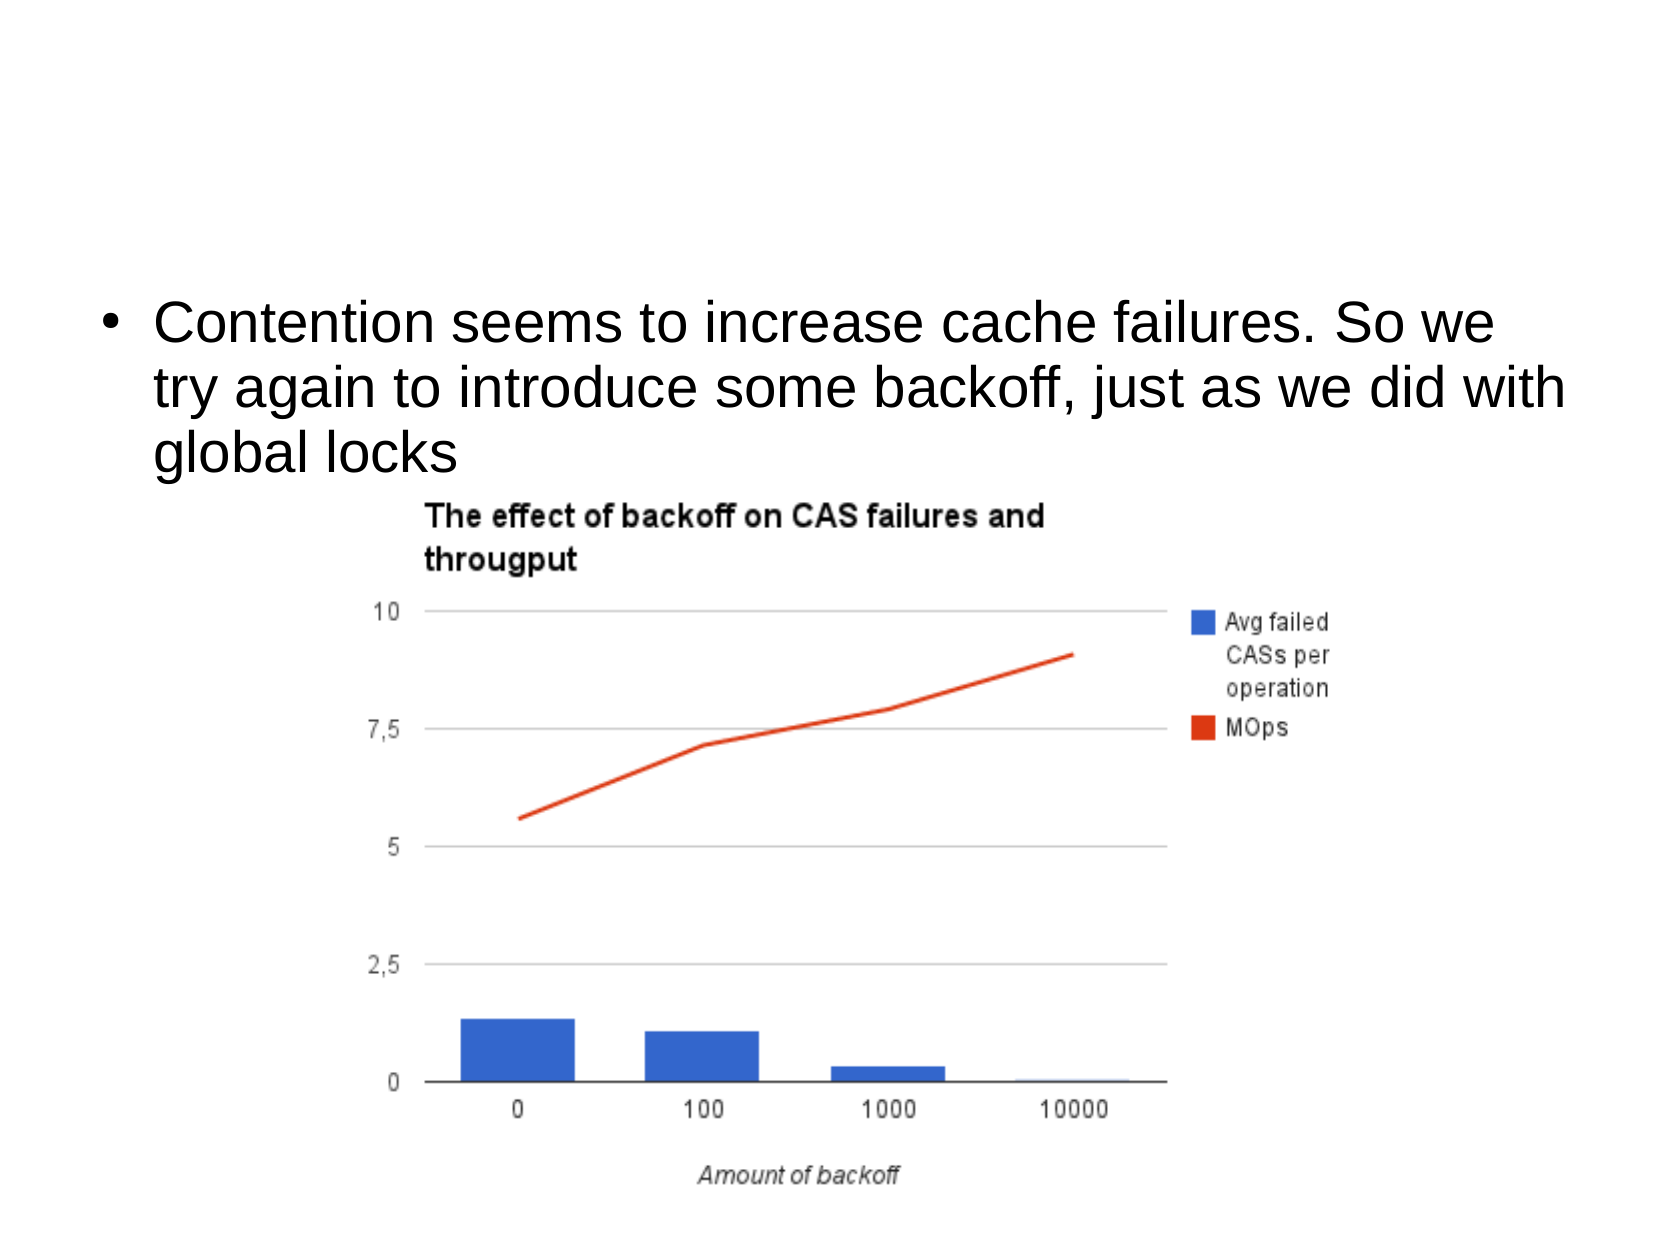

#
Contention seems to increase cache failures. So we try again to introduce some backoff, just as we did with global locks